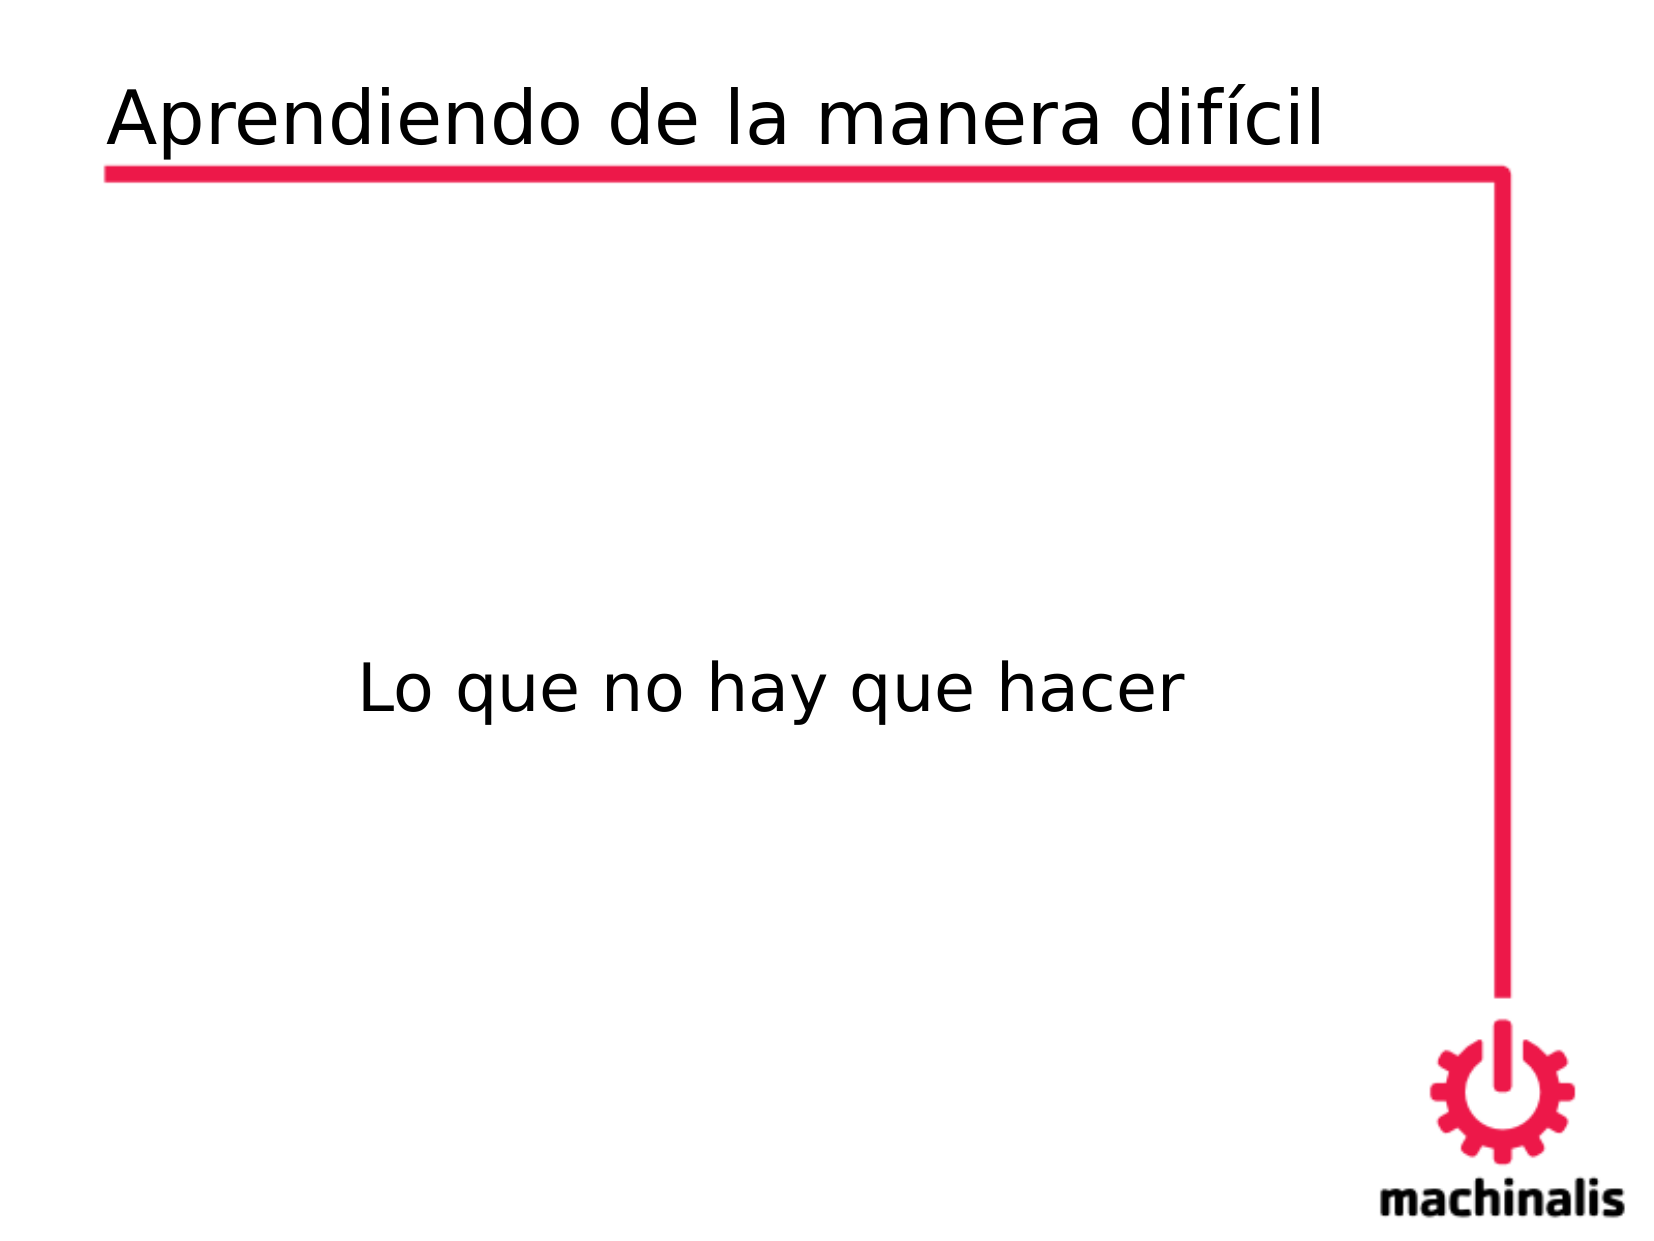

# Aprendiendo de la manera difícil
Lo que no hay que hacer